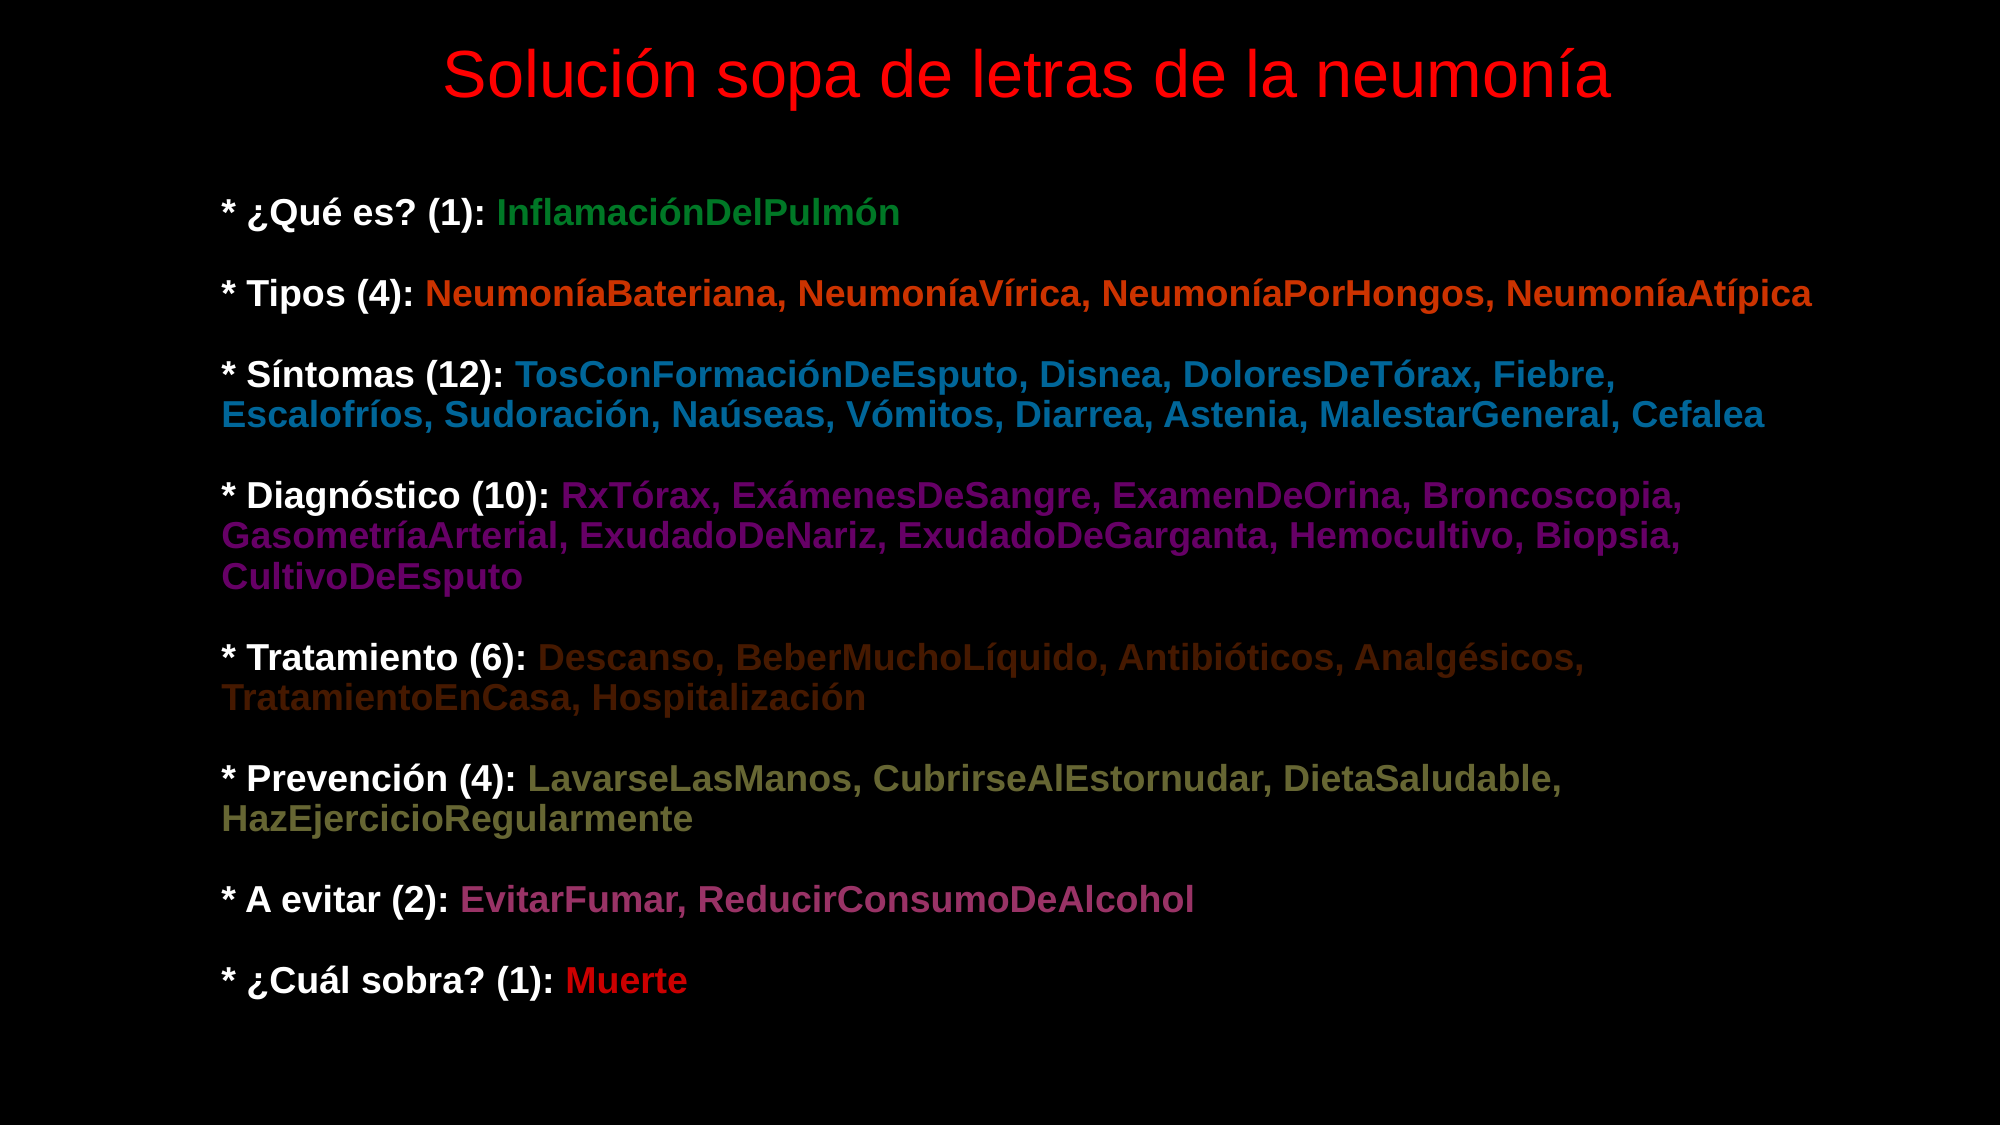

Solución sopa de letras de la neumonía
# * ¿Qué es? (1): InflamaciónDelPulmón
* Tipos (4): NeumoníaBateriana, NeumoníaVírica, NeumoníaPorHongos, NeumoníaAtípica
* Síntomas (12): TosConFormaciónDeEsputo, Disnea, DoloresDeTórax, Fiebre, Escalofríos, Sudoración, Naúseas, Vómitos, Diarrea, Astenia, MalestarGeneral, Cefalea
* Diagnóstico (10): RxTórax, ExámenesDeSangre, ExamenDeOrina, Broncoscopia, GasometríaArterial, ExudadoDeNariz, ExudadoDeGarganta, Hemocultivo, Biopsia, CultivoDeEsputo
* Tratamiento (6): Descanso, BeberMuchoLíquido, Antibióticos, Analgésicos, TratamientoEnCasa, Hospitalización
* Prevención (4): LavarseLasManos, CubrirseAlEstornudar, DietaSaludable, HazEjercicioRegularmente
* A evitar (2): EvitarFumar, ReducirConsumoDeAlcohol
* ¿Cuál sobra? (1): Muerte